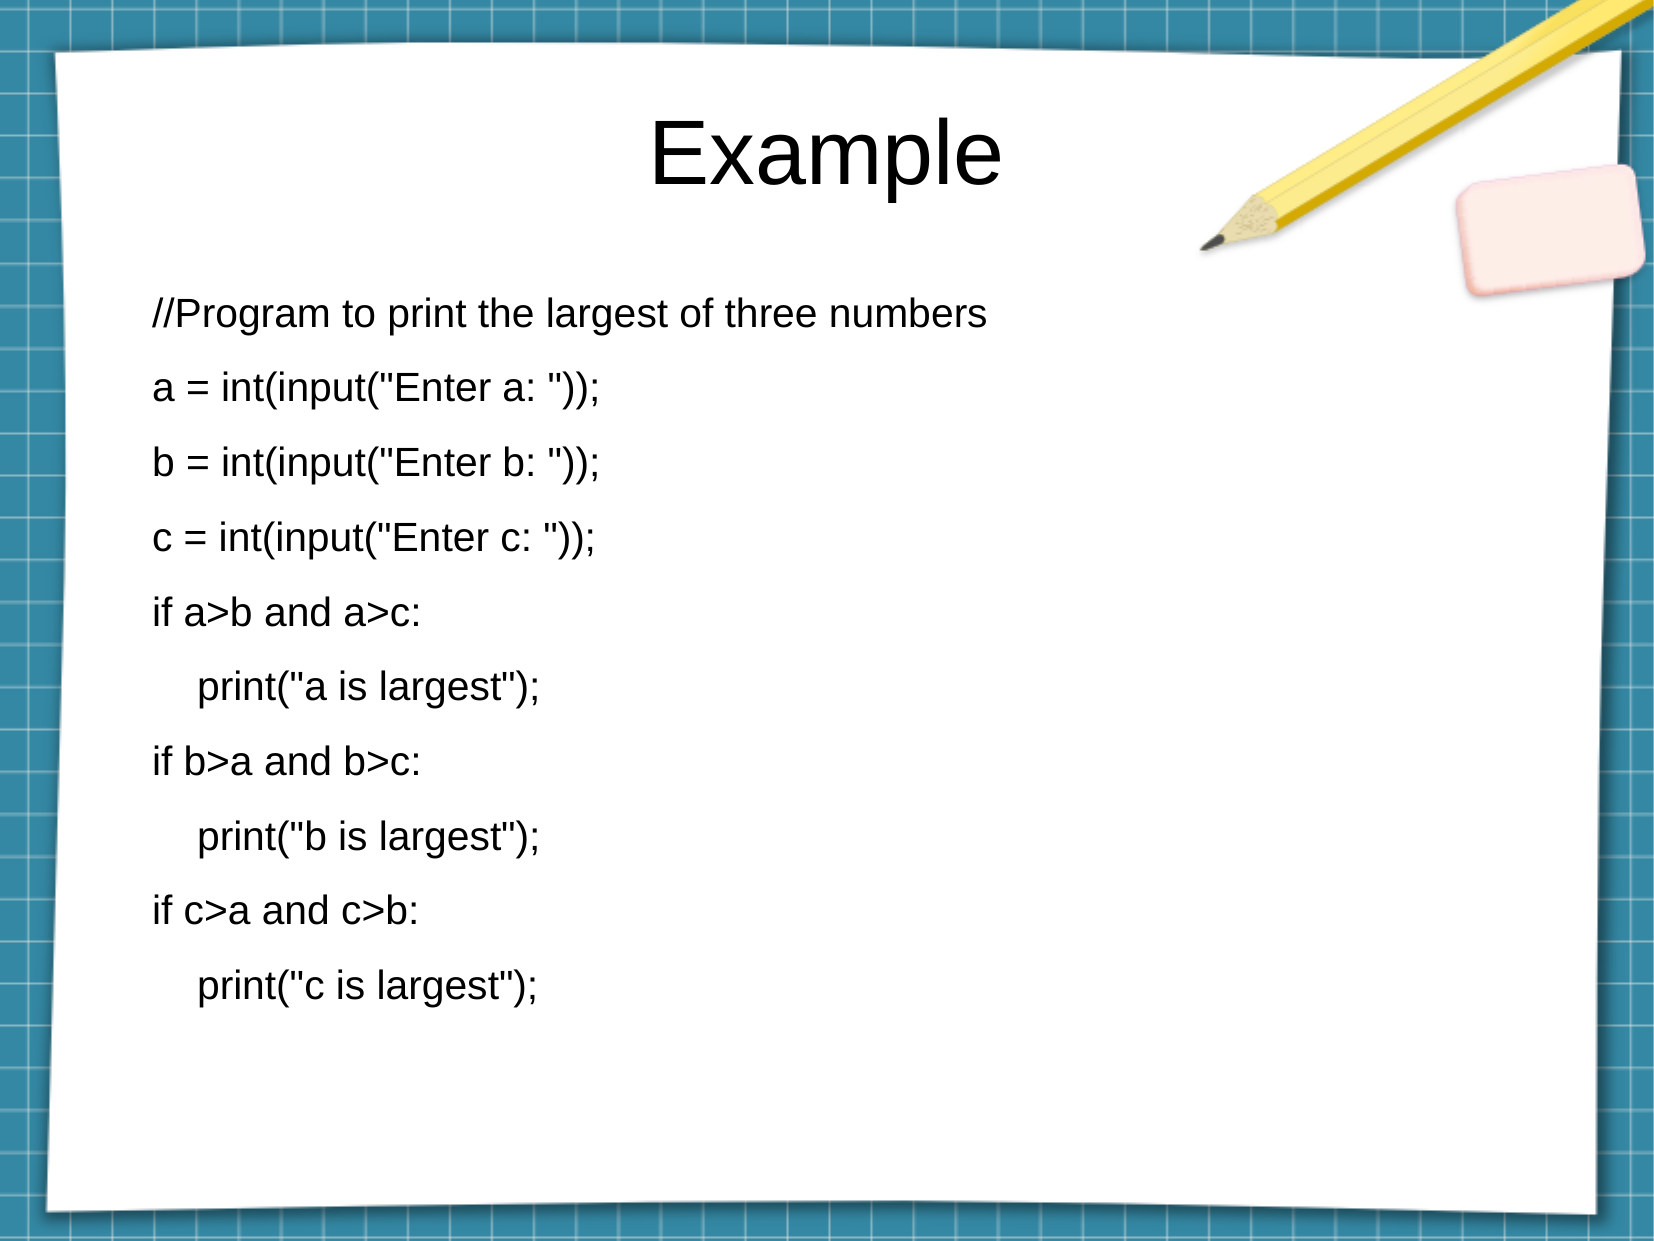

# Example
//Program to print the largest of three numbers
a = int(input("Enter a: "));
b = int(input("Enter b: "));
c = int(input("Enter c: "));
if a>b and a>c:
 print("a is largest");
if b>a and b>c:
 print("b is largest");
if c>a and c>b:
 print("c is largest");